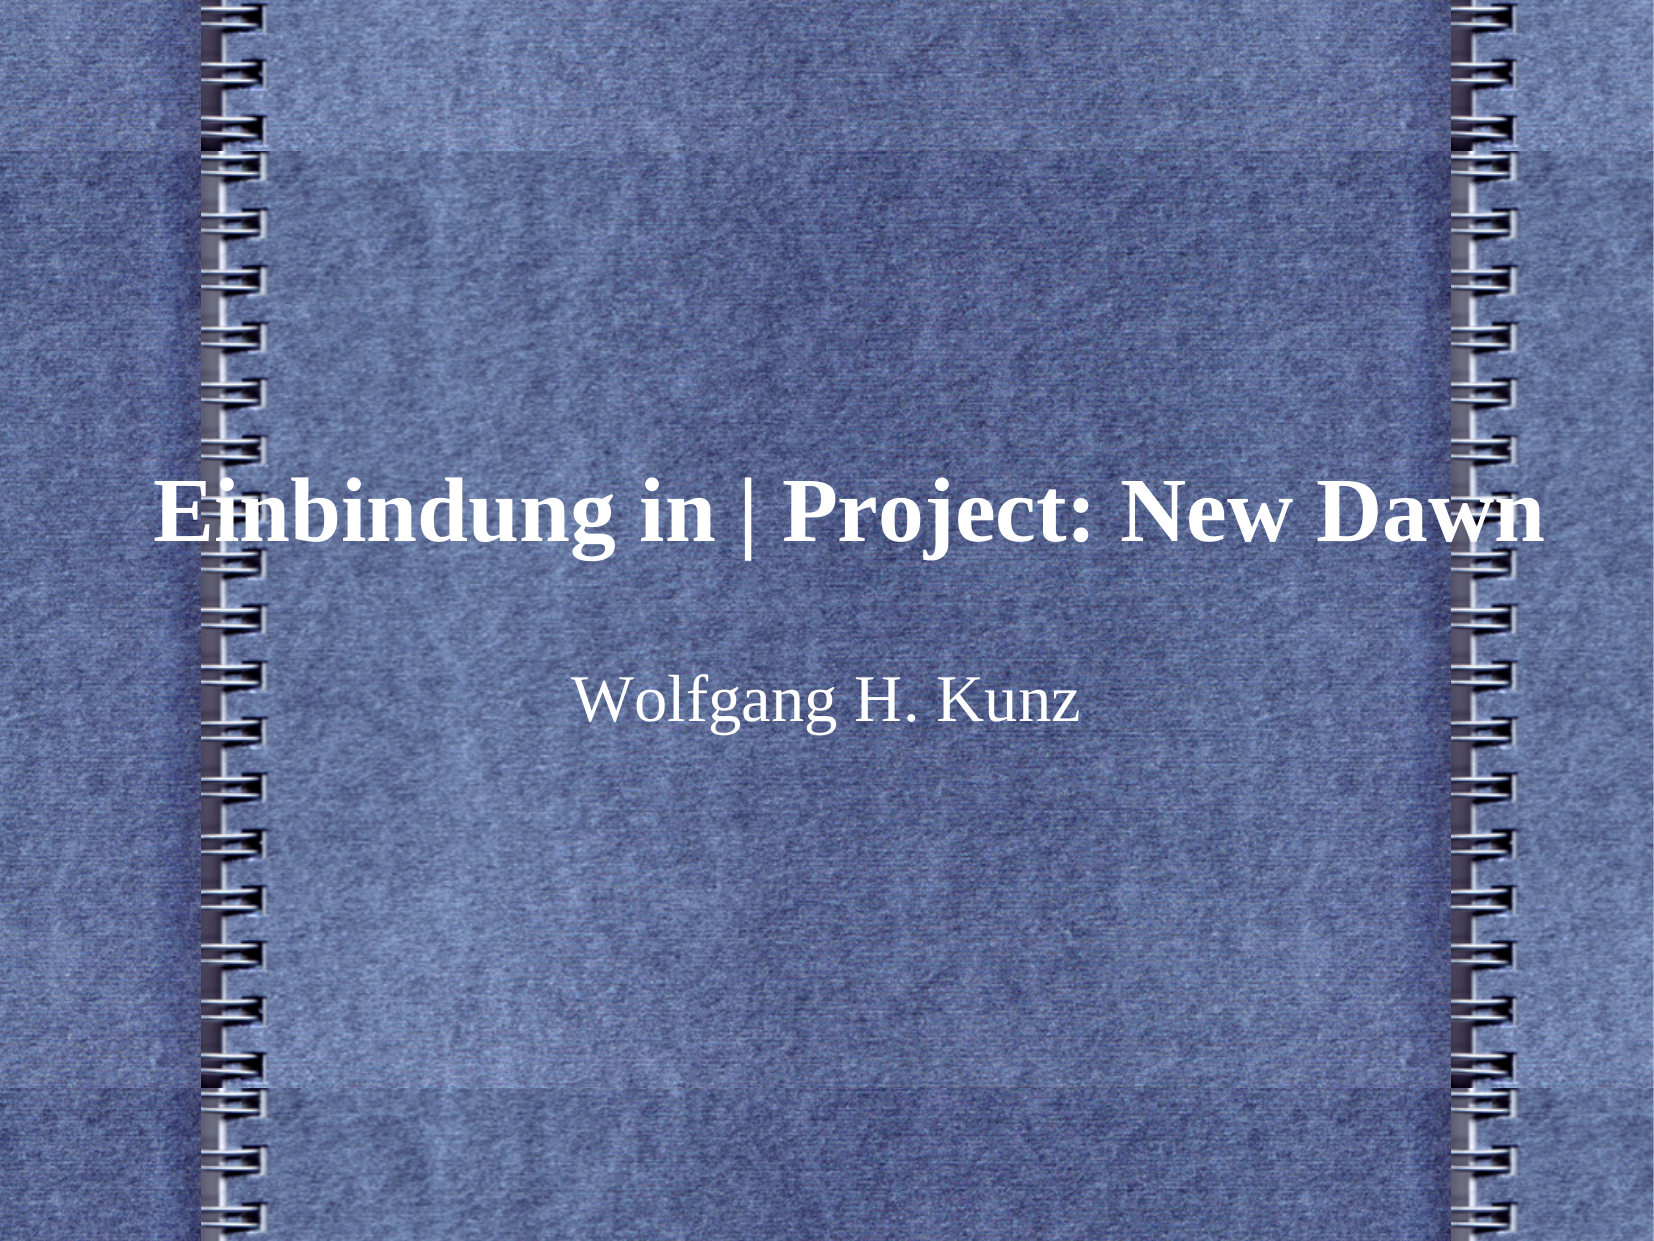

Wolfgang H. Kunz
# Einbindung in | Project: New Dawn